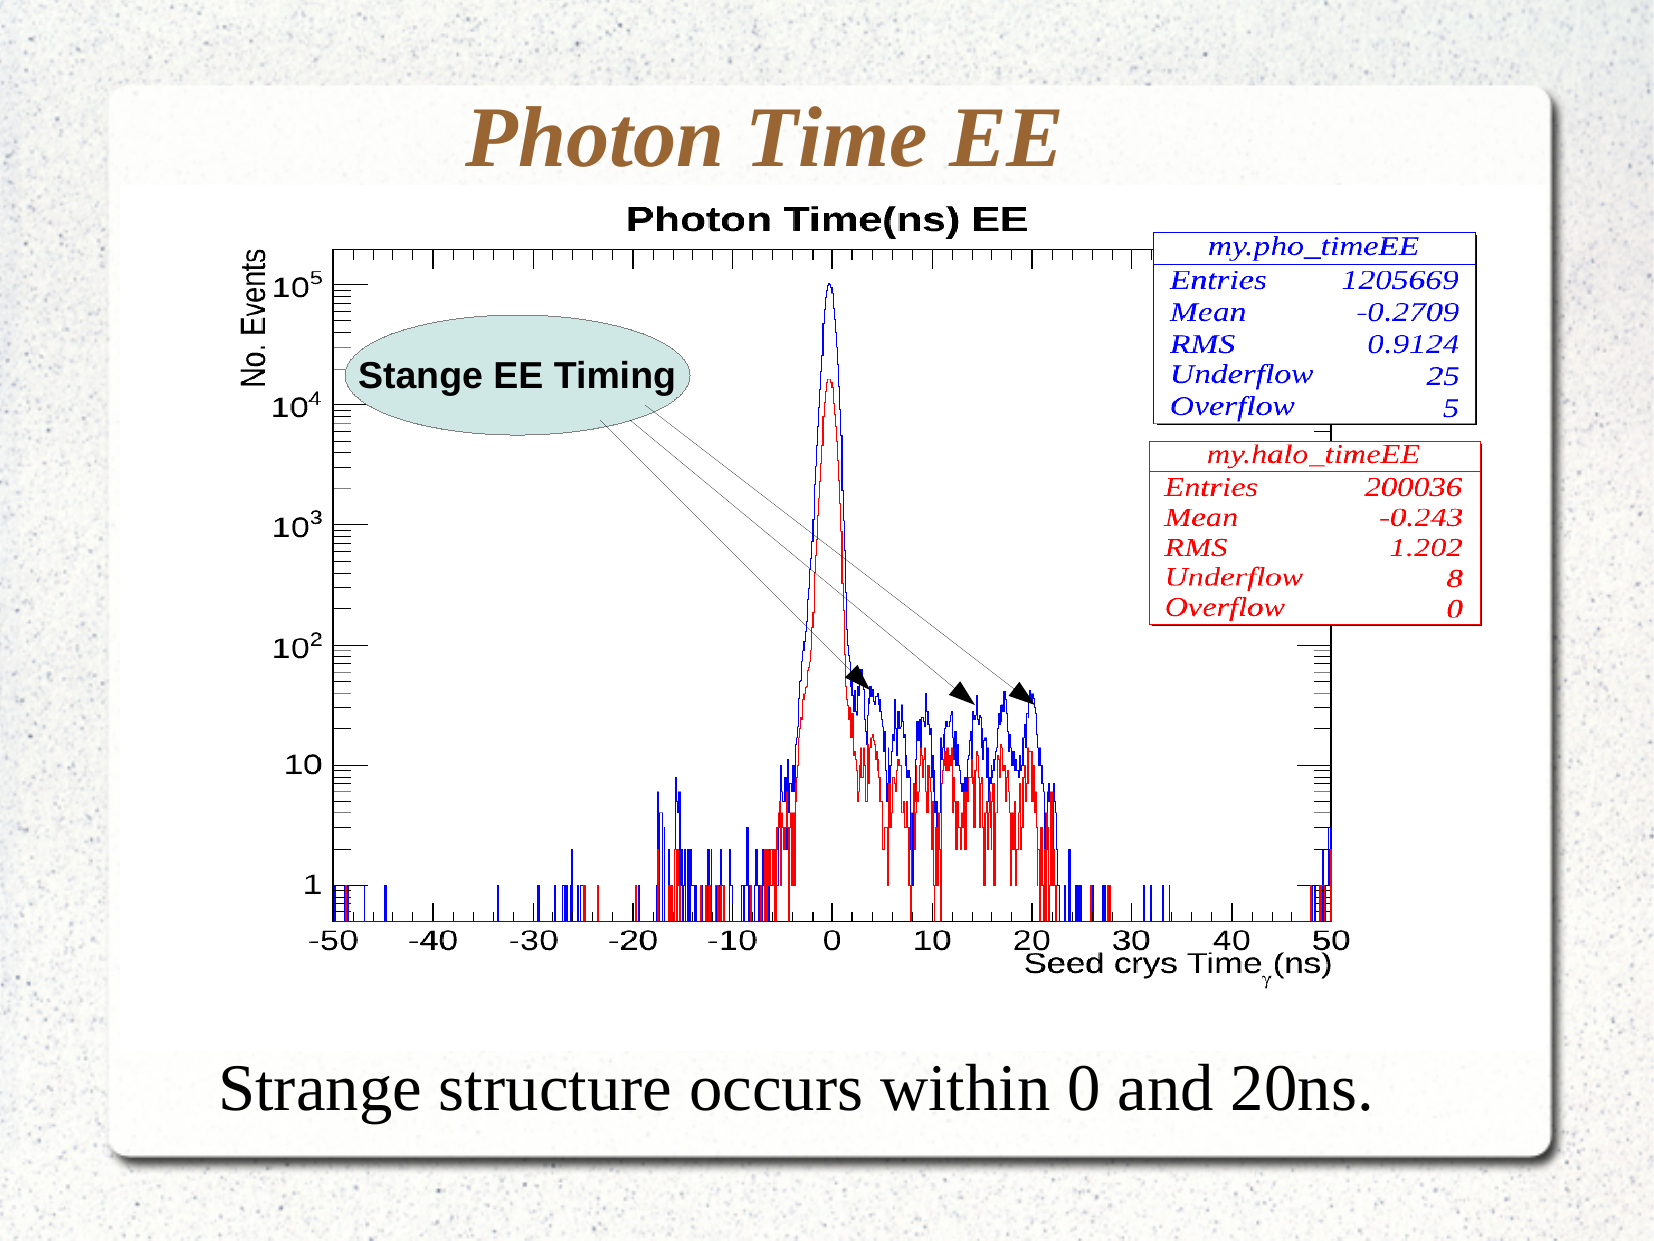

# Photon Time EE
Stange EE Timing
Strange structure occurs within 0 and 20ns.